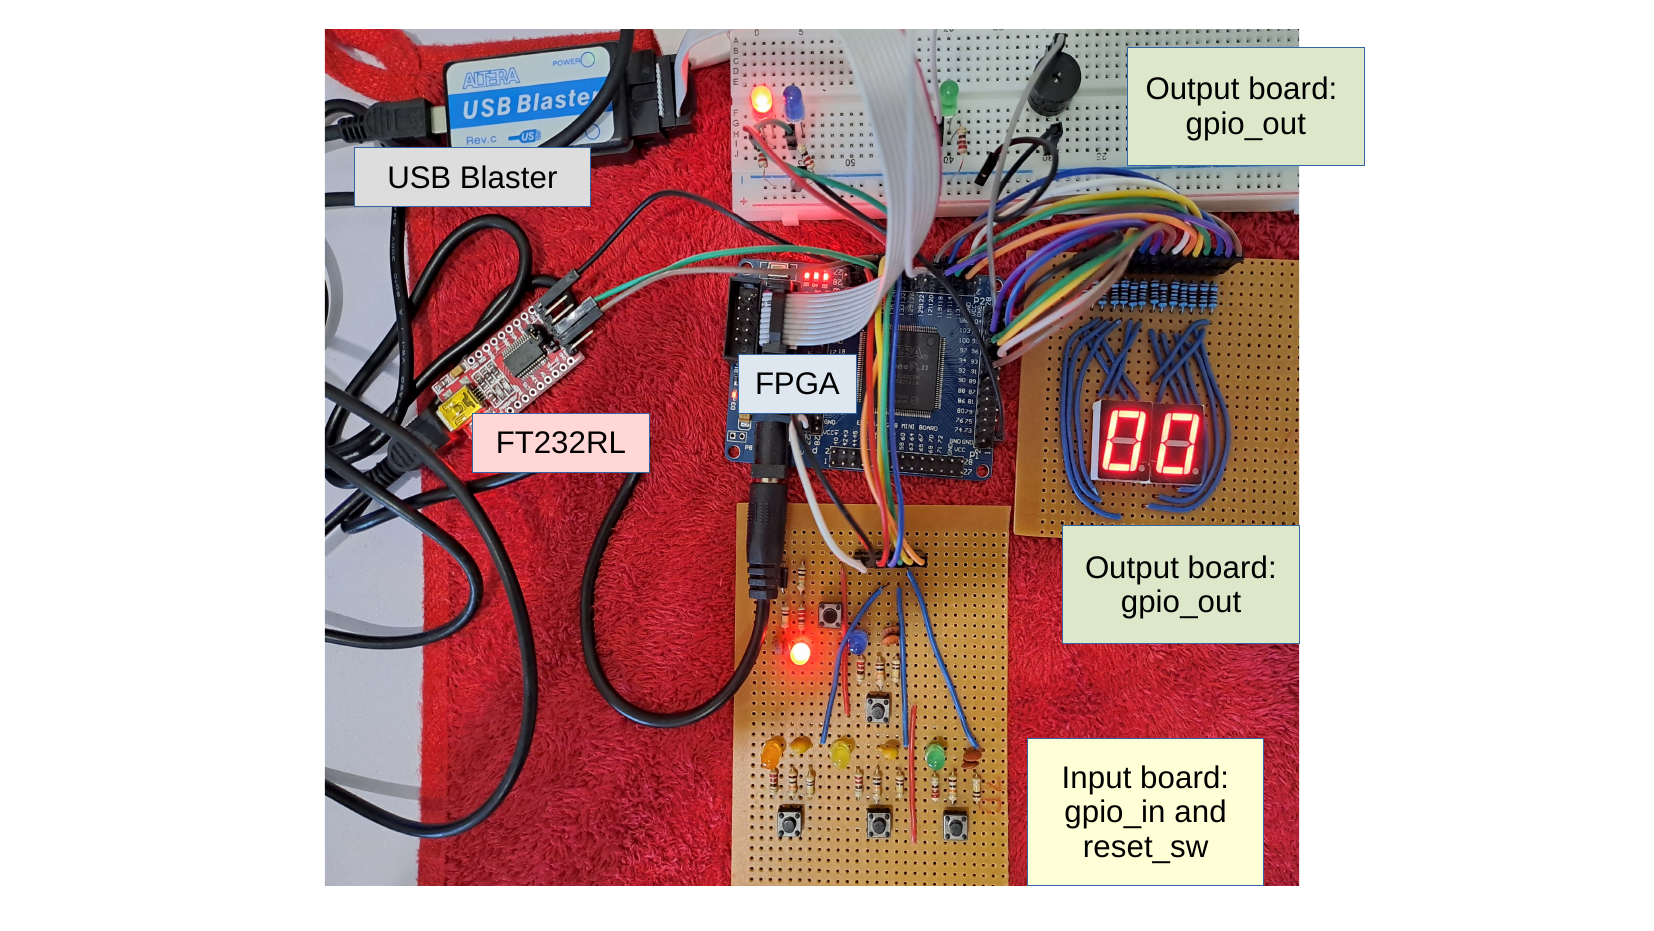

Output board:
gpio_out
USB Blaster
FPGA
FT232RL
Output board: gpio_out
Input board: gpio_in and reset_sw